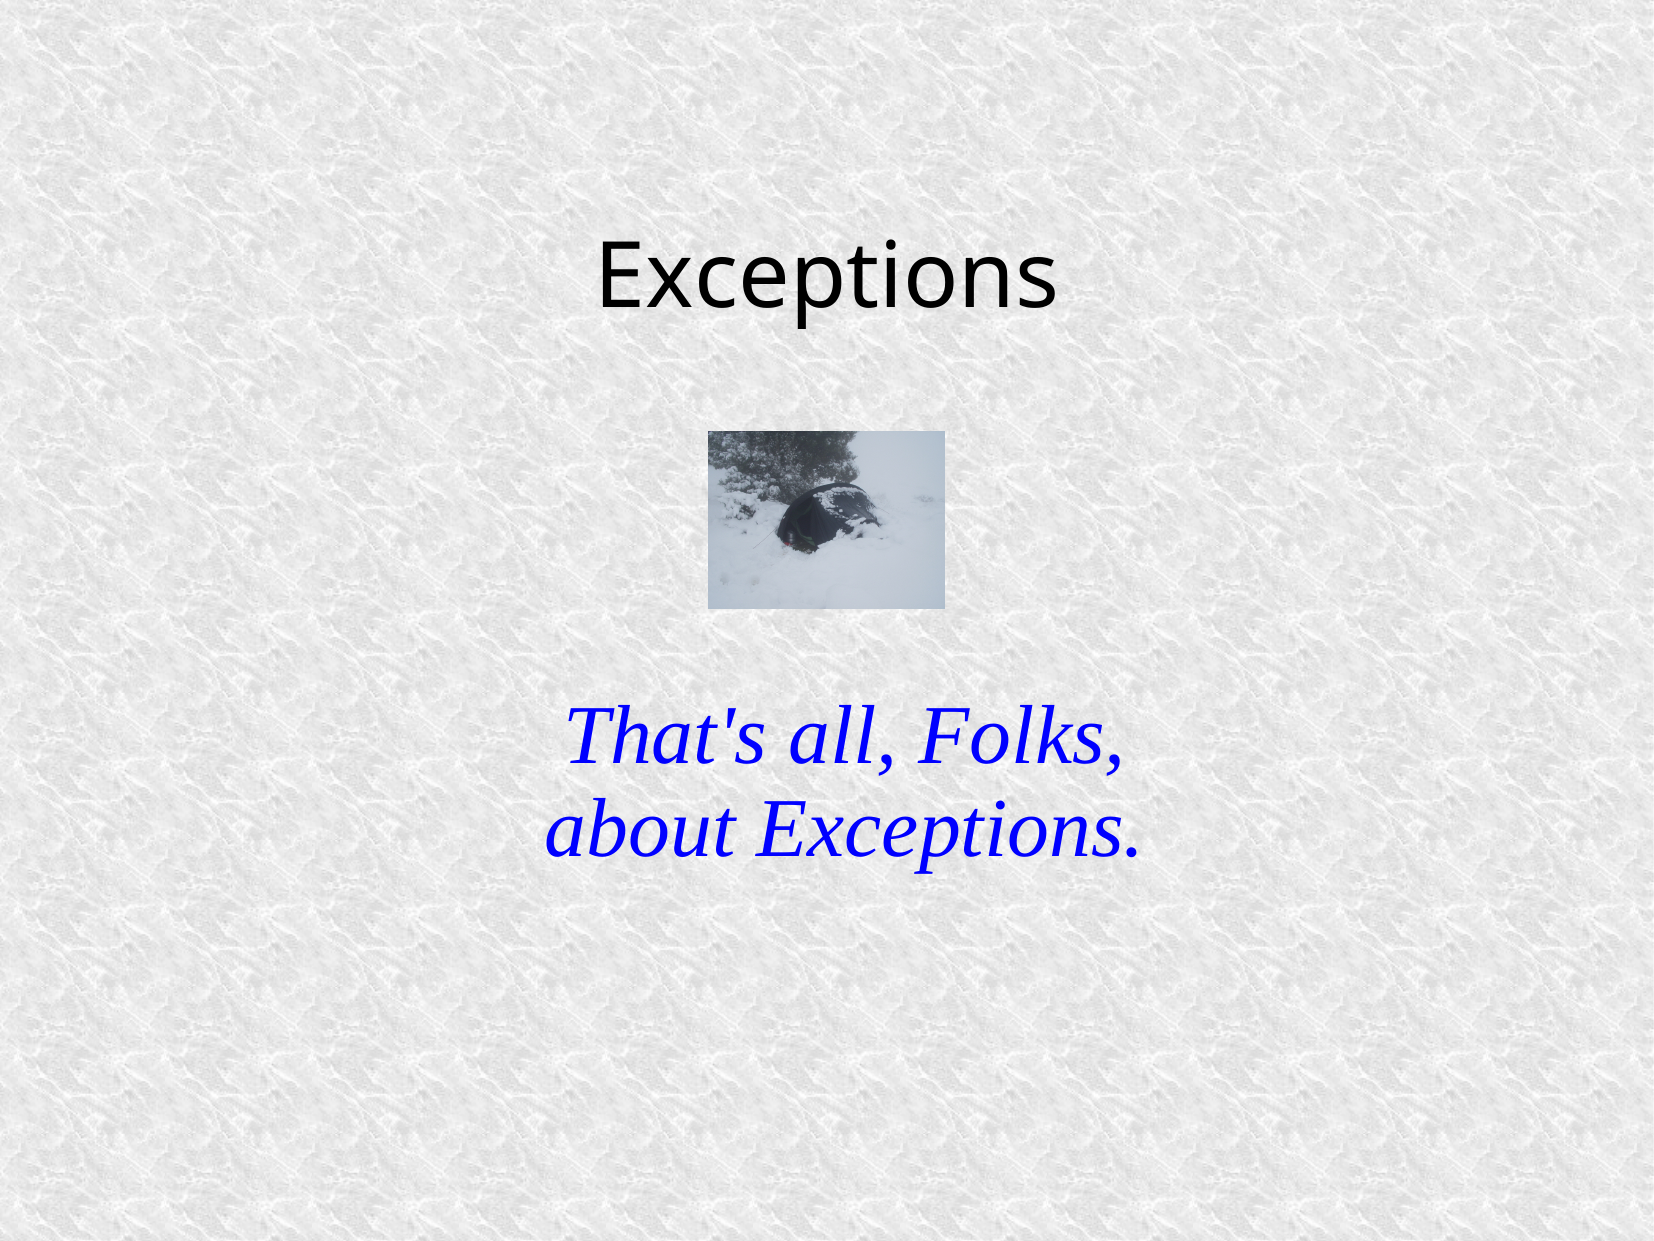

# Exceptions
That's all, Folks,
about Exceptions.